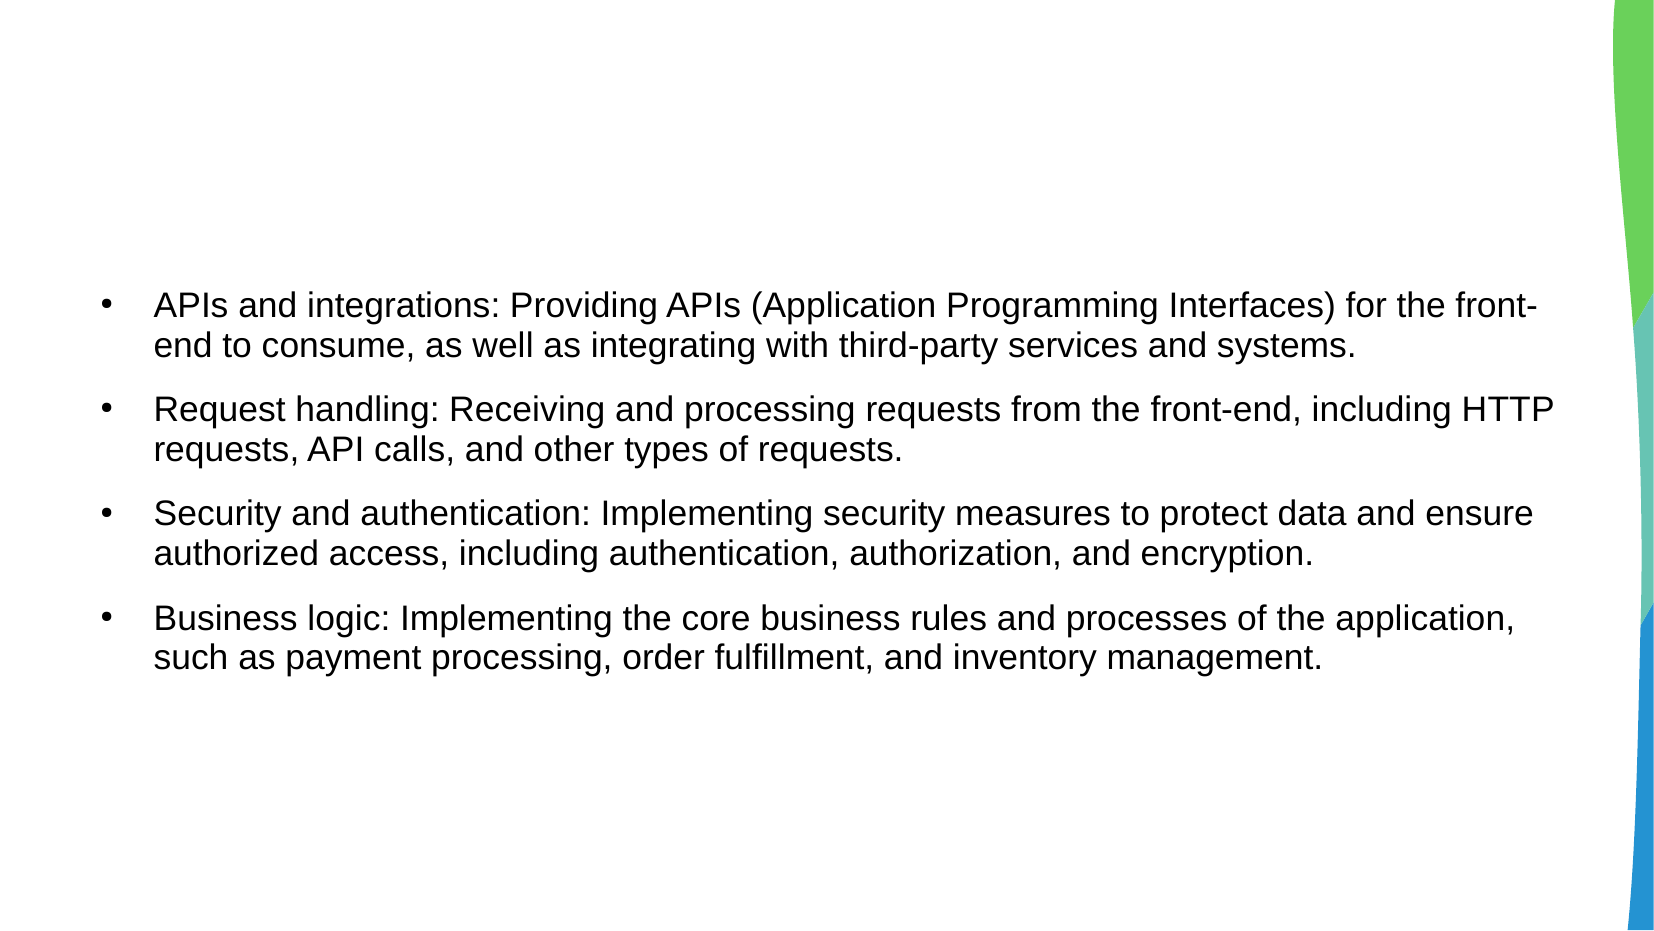

#
APIs and integrations: Providing APIs (Application Programming Interfaces) for the front-end to consume, as well as integrating with third-party services and systems.
Request handling: Receiving and processing requests from the front-end, including HTTP requests, API calls, and other types of requests.
Security and authentication: Implementing security measures to protect data and ensure authorized access, including authentication, authorization, and encryption.
Business logic: Implementing the core business rules and processes of the application, such as payment processing, order fulfillment, and inventory management.